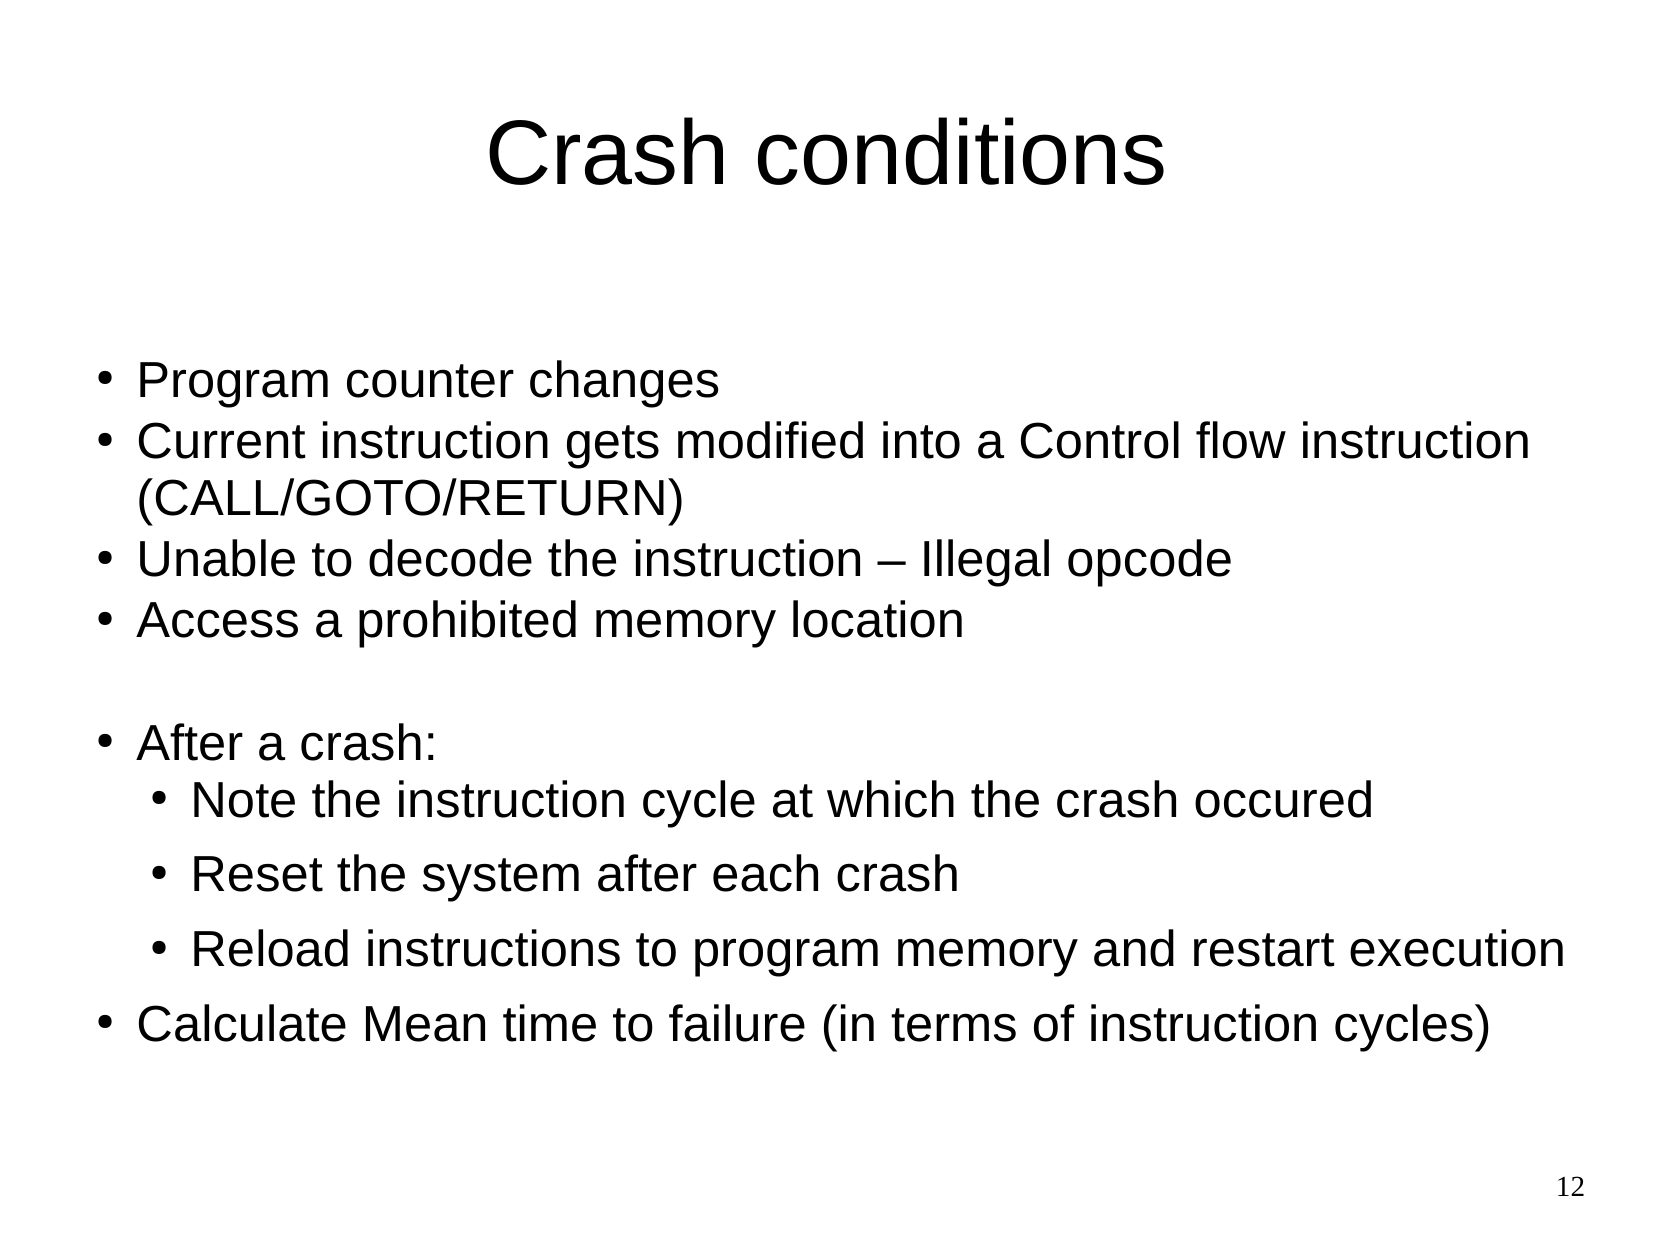

# Crash conditions
Program counter changes
Current instruction gets modified into a Control flow instruction (CALL/GOTO/RETURN)
Unable to decode the instruction – Illegal opcode
Access a prohibited memory location
After a crash:
Note the instruction cycle at which the crash occured
Reset the system after each crash
Reload instructions to program memory and restart execution
Calculate Mean time to failure (in terms of instruction cycles)
12